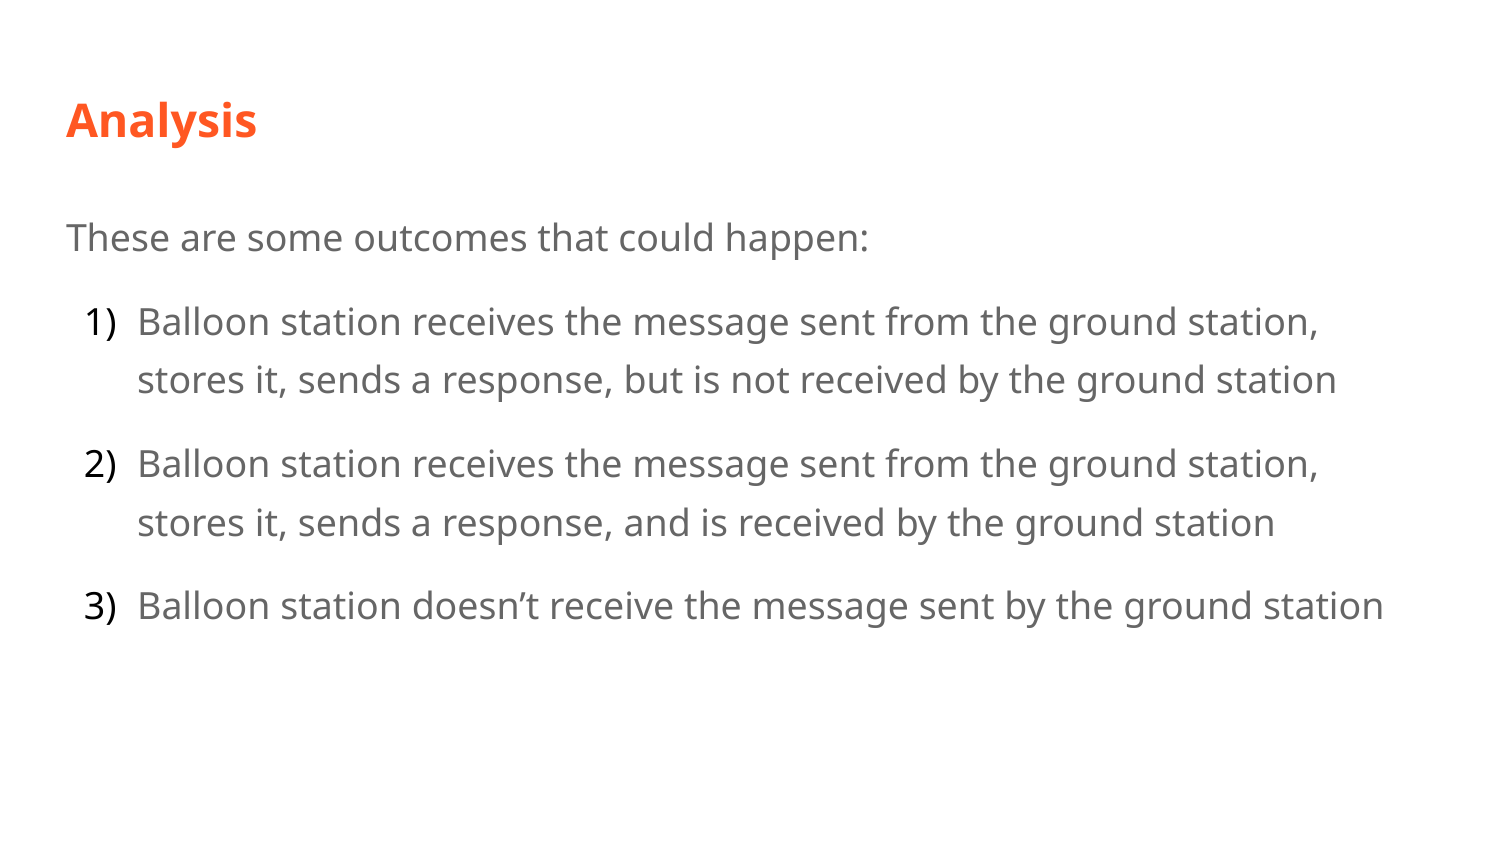

# Analysis
These are some outcomes that could happen:
Balloon station receives the message sent from the ground station, stores it, sends a response, but is not received by the ground station
Balloon station receives the message sent from the ground station, stores it, sends a response, and is received by the ground station
Balloon station doesn’t receive the message sent by the ground station